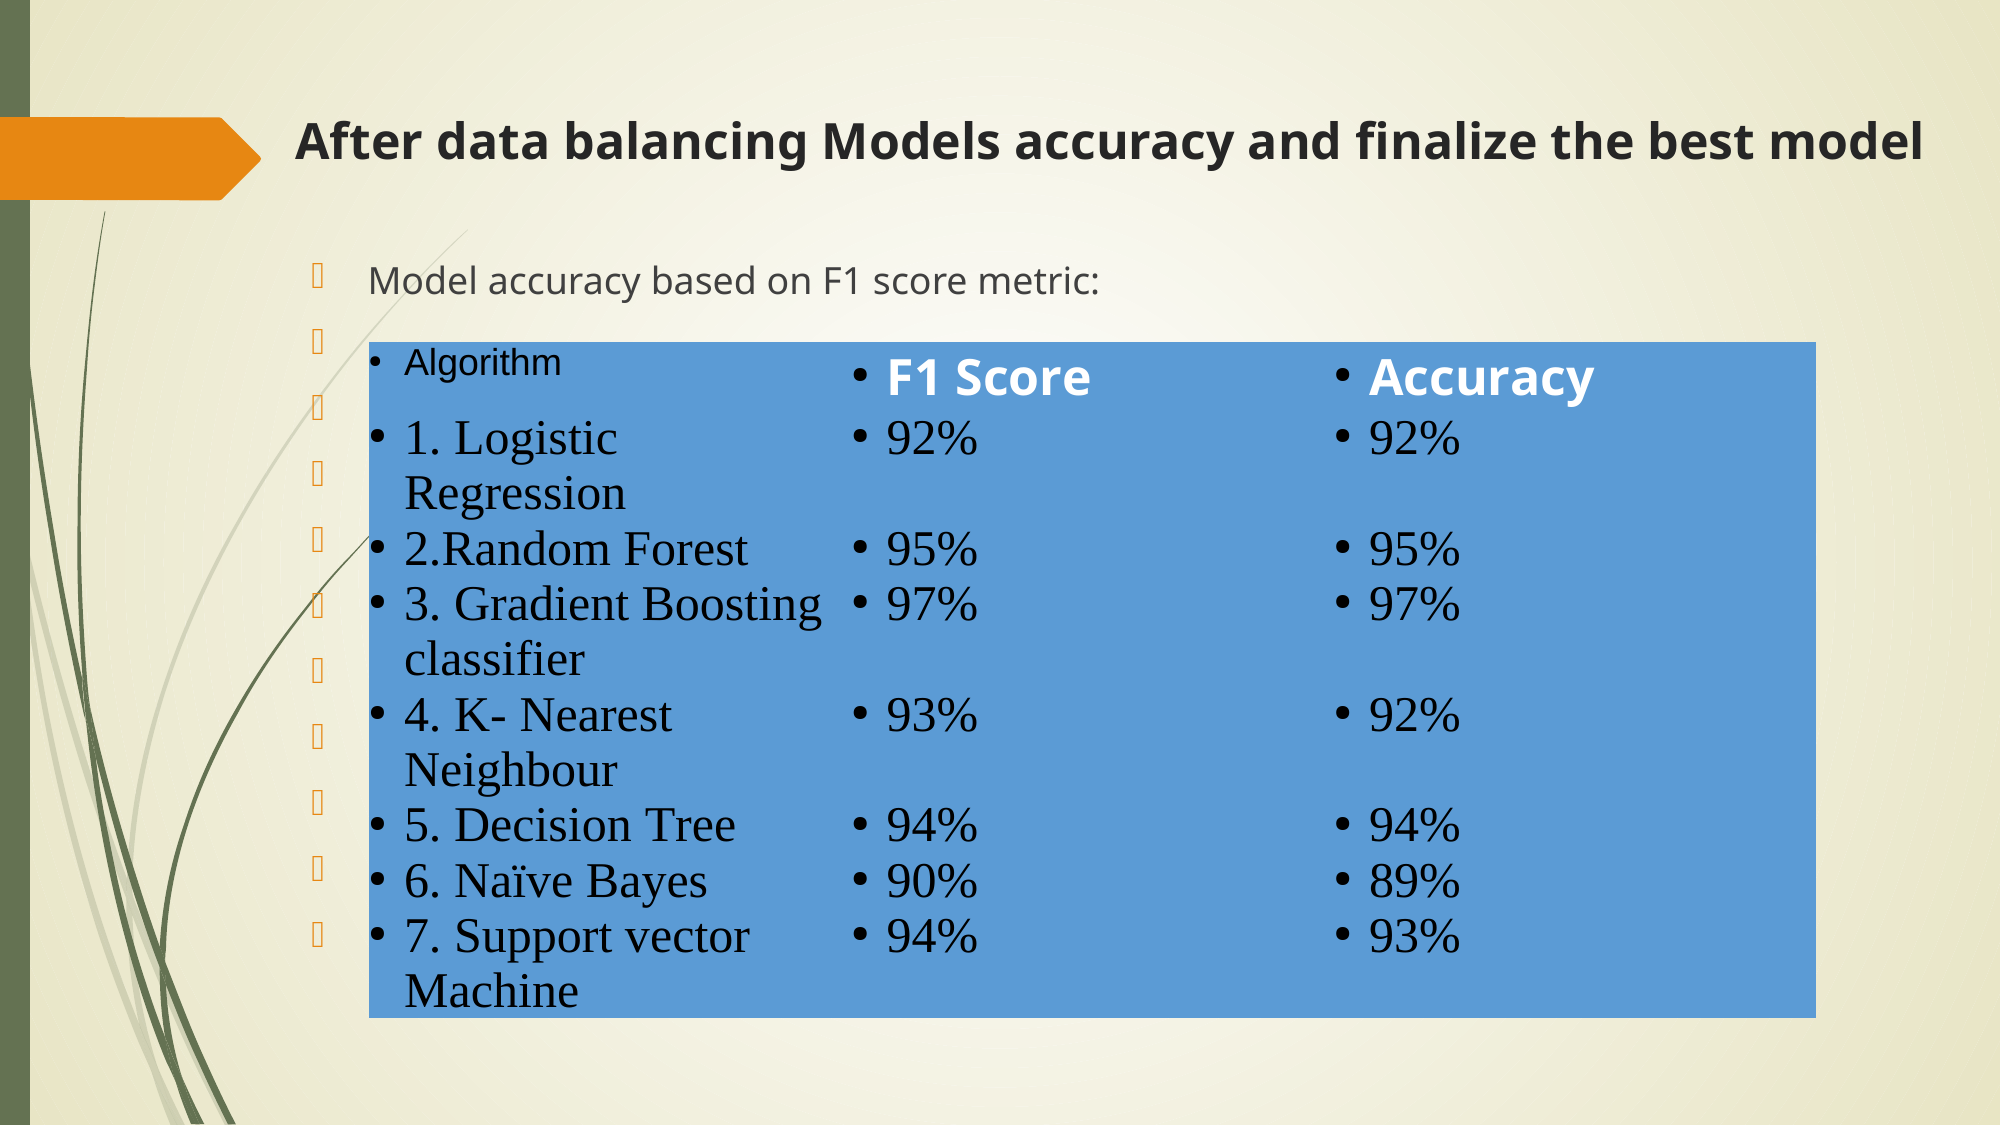

After data balancing Models accuracy and finalize the best model
# Model accuracy based on F1 score metric:
Gradient Boosting classifier gives best accuracy among other algorithm
| Algorithm | F1 Score | Accuracy |
| --- | --- | --- |
| 1. Logistic Regression | 92% | 92% |
| 2.Random Forest | 95% | 95% |
| 3. Gradient Boosting classifier | 97% | 97% |
| 4. K- Nearest Neighbour | 93% | 92% |
| 5. Decision Tree | 94% | 94% |
| 6. Naïve Bayes | 90% | 89% |
| 7. Support vector Machine | 94% | 93% |